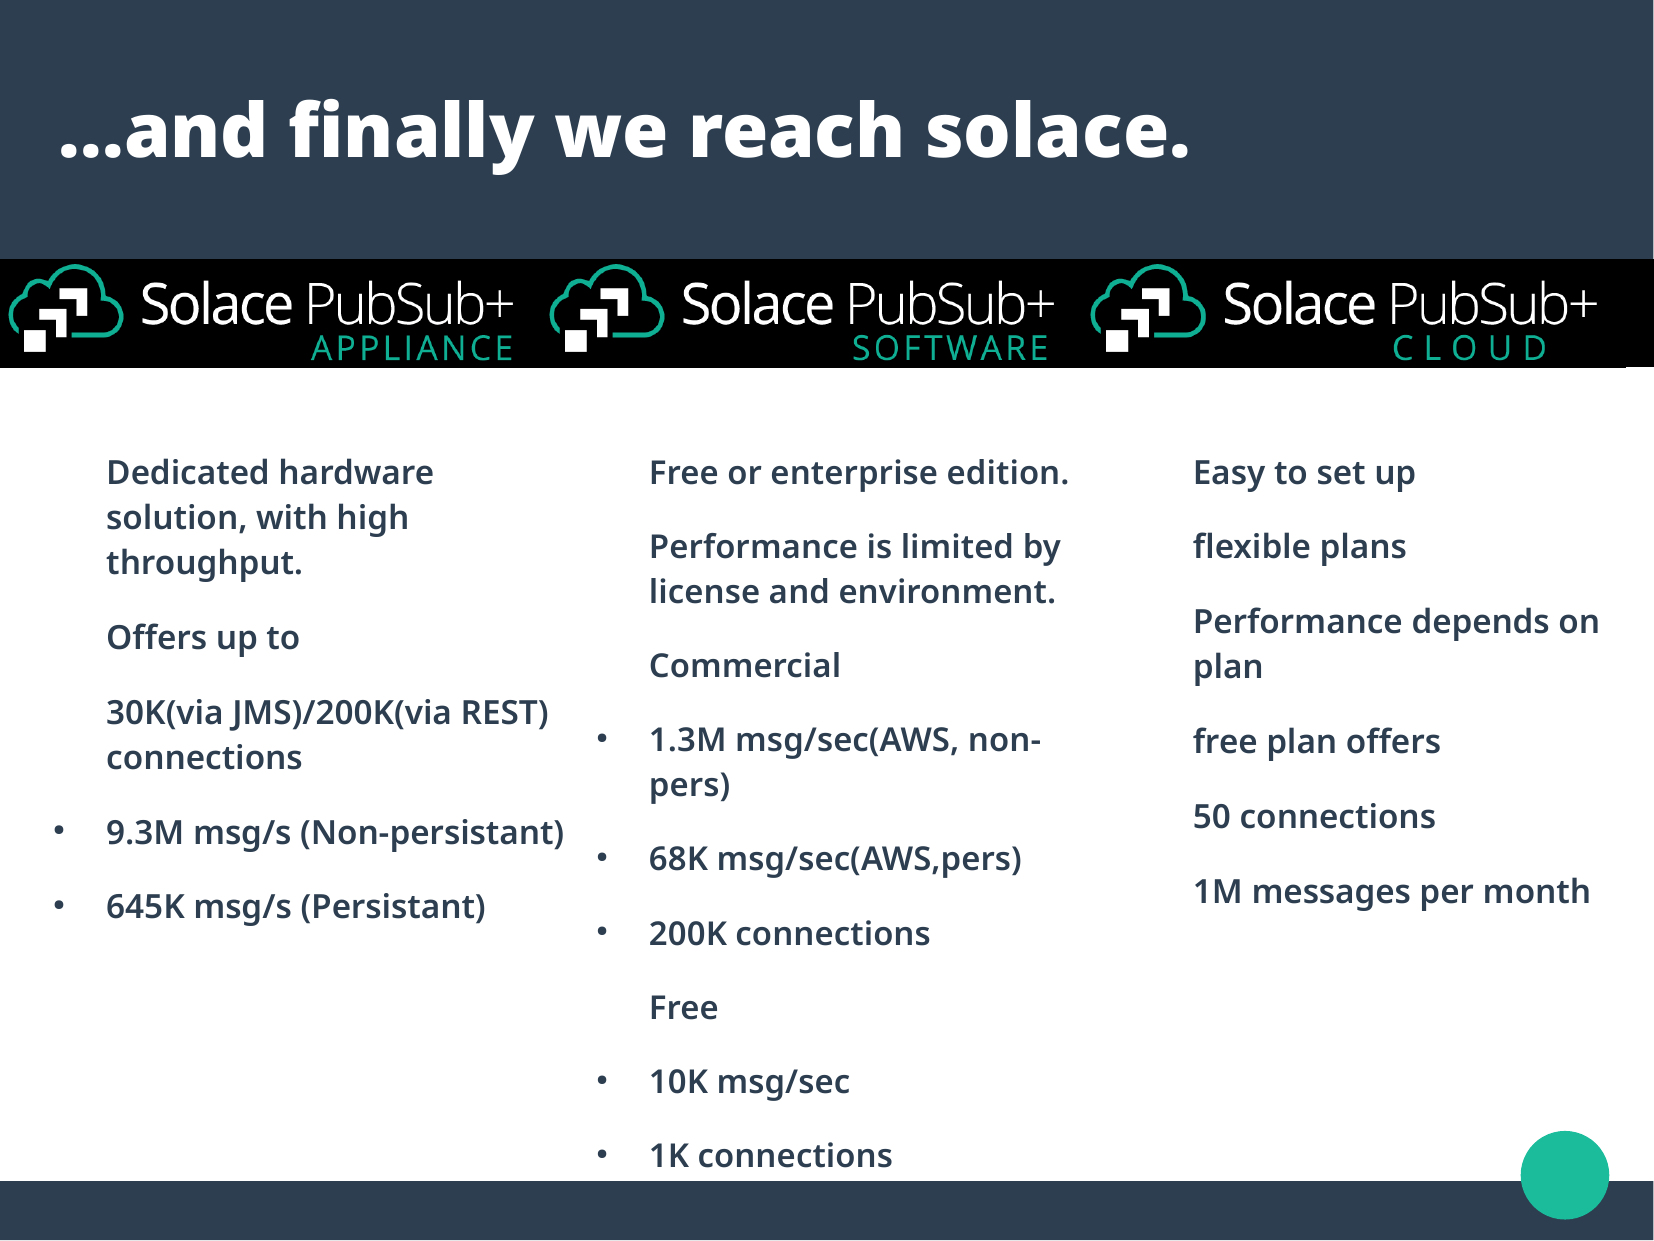

# ...and finally we reach solace.
Dedicated hardware solution, with high throughput.
Offers up to
30K(via JMS)/200K(via REST) connections
9.3M msg/s (Non-persistant)
645K msg/s (Persistant)
Free or enterprise edition.
Performance is limited by license and environment.
Commercial
1.3M msg/sec(AWS, non-pers)
68K msg/sec(AWS,pers)
200K connections
Free
10K msg/sec
1K connections
Easy to set up
flexible plans
Performance depends on plan
free plan offers
50 connections
1M messages per month